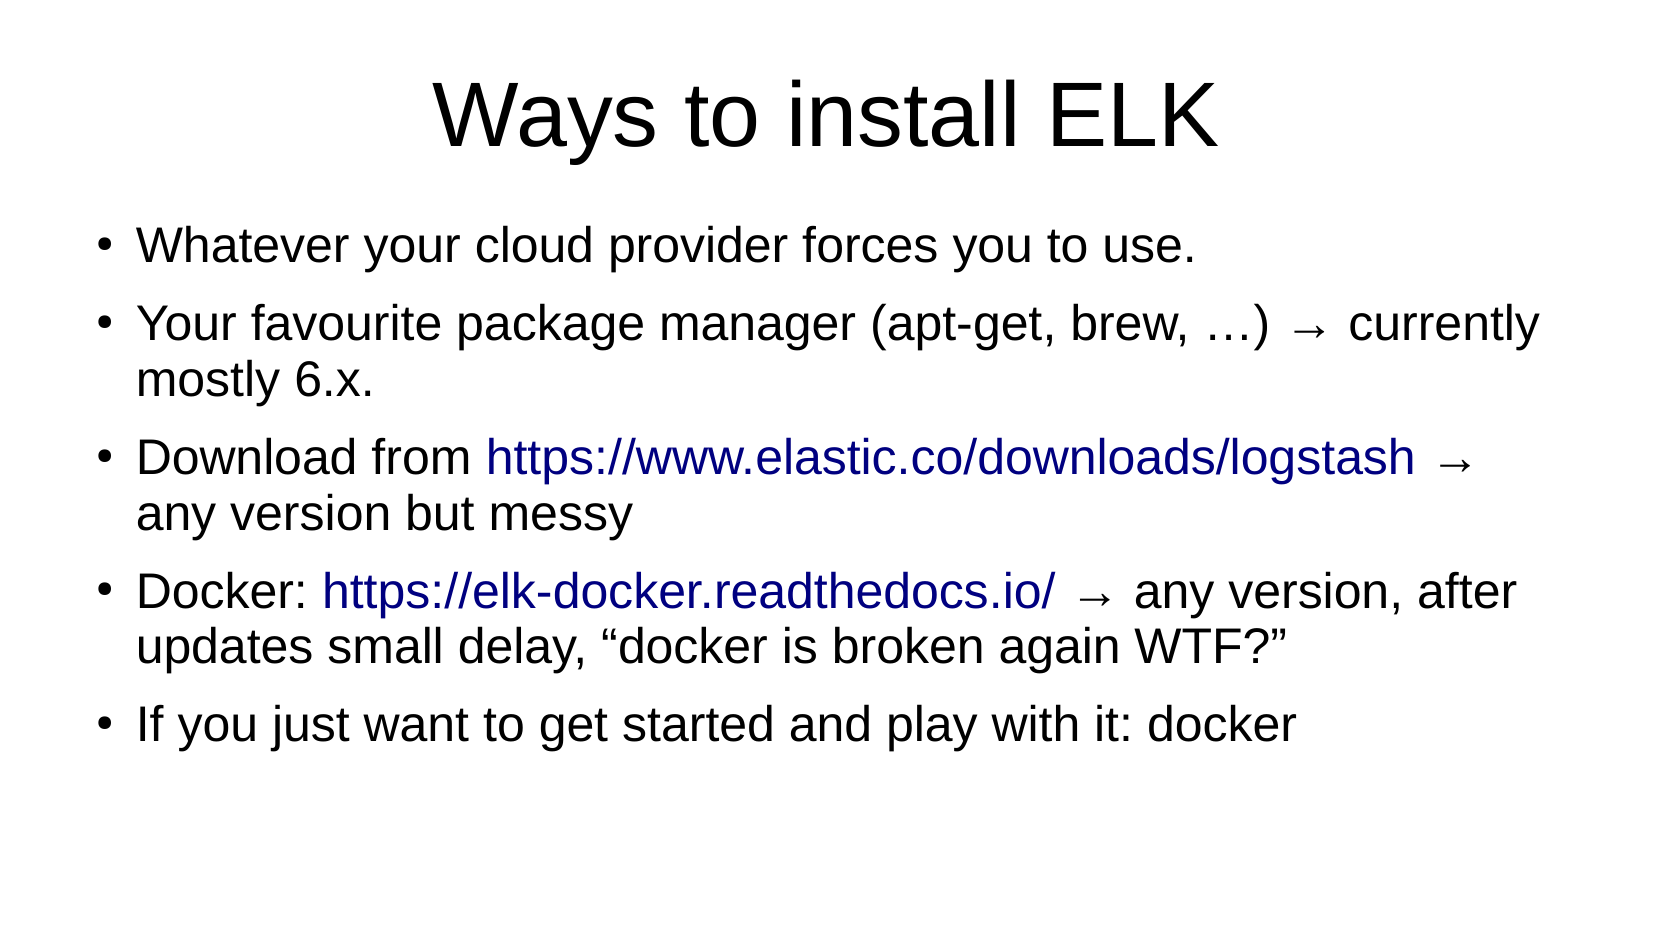

# Ways to install ELK
Whatever your cloud provider forces you to use.
Your favourite package manager (apt-get, brew, …) → currently mostly 6.x.
Download from https://www.elastic.co/downloads/logstash → any version but messy
Docker: https://elk-docker.readthedocs.io/ → any version, after updates small delay, “docker is broken again WTF?”
If you just want to get started and play with it: docker